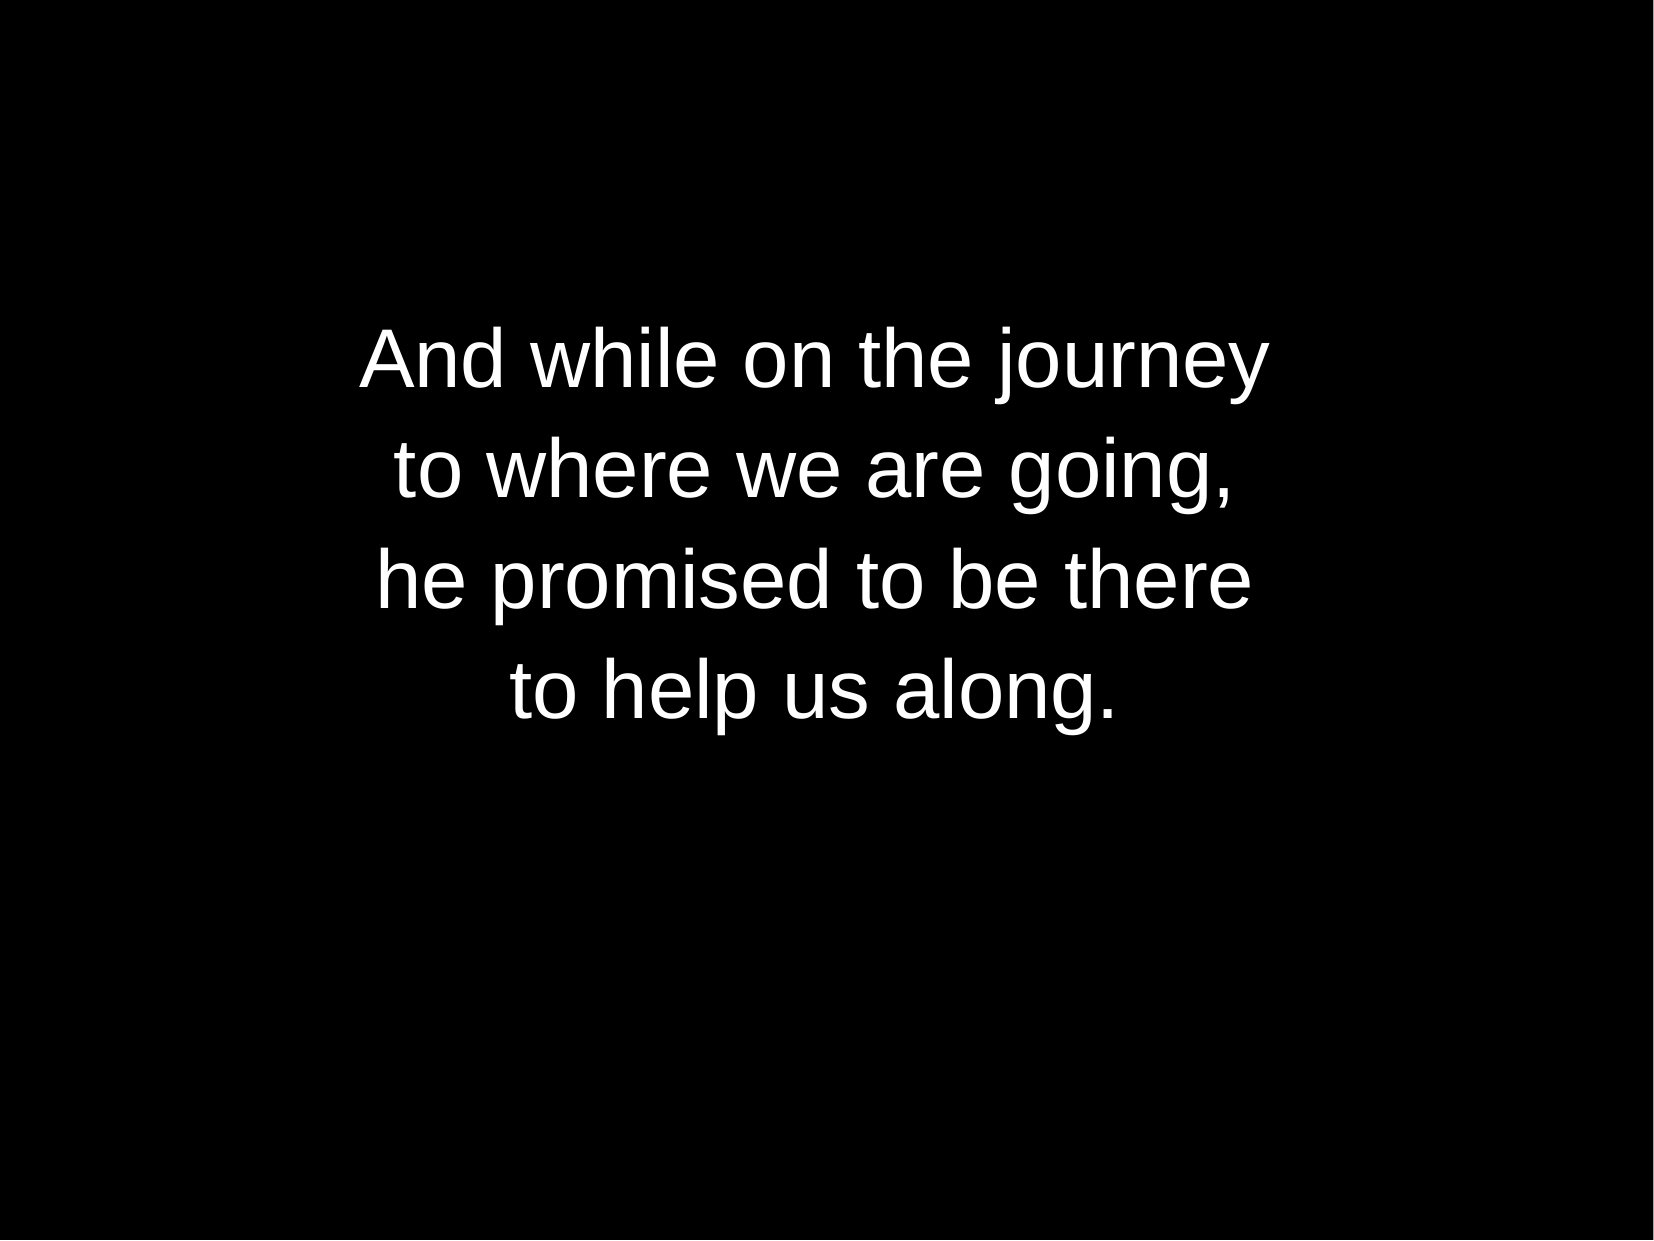

#
And while on the journey
to where we are going,
he promised to be there
to help us along.